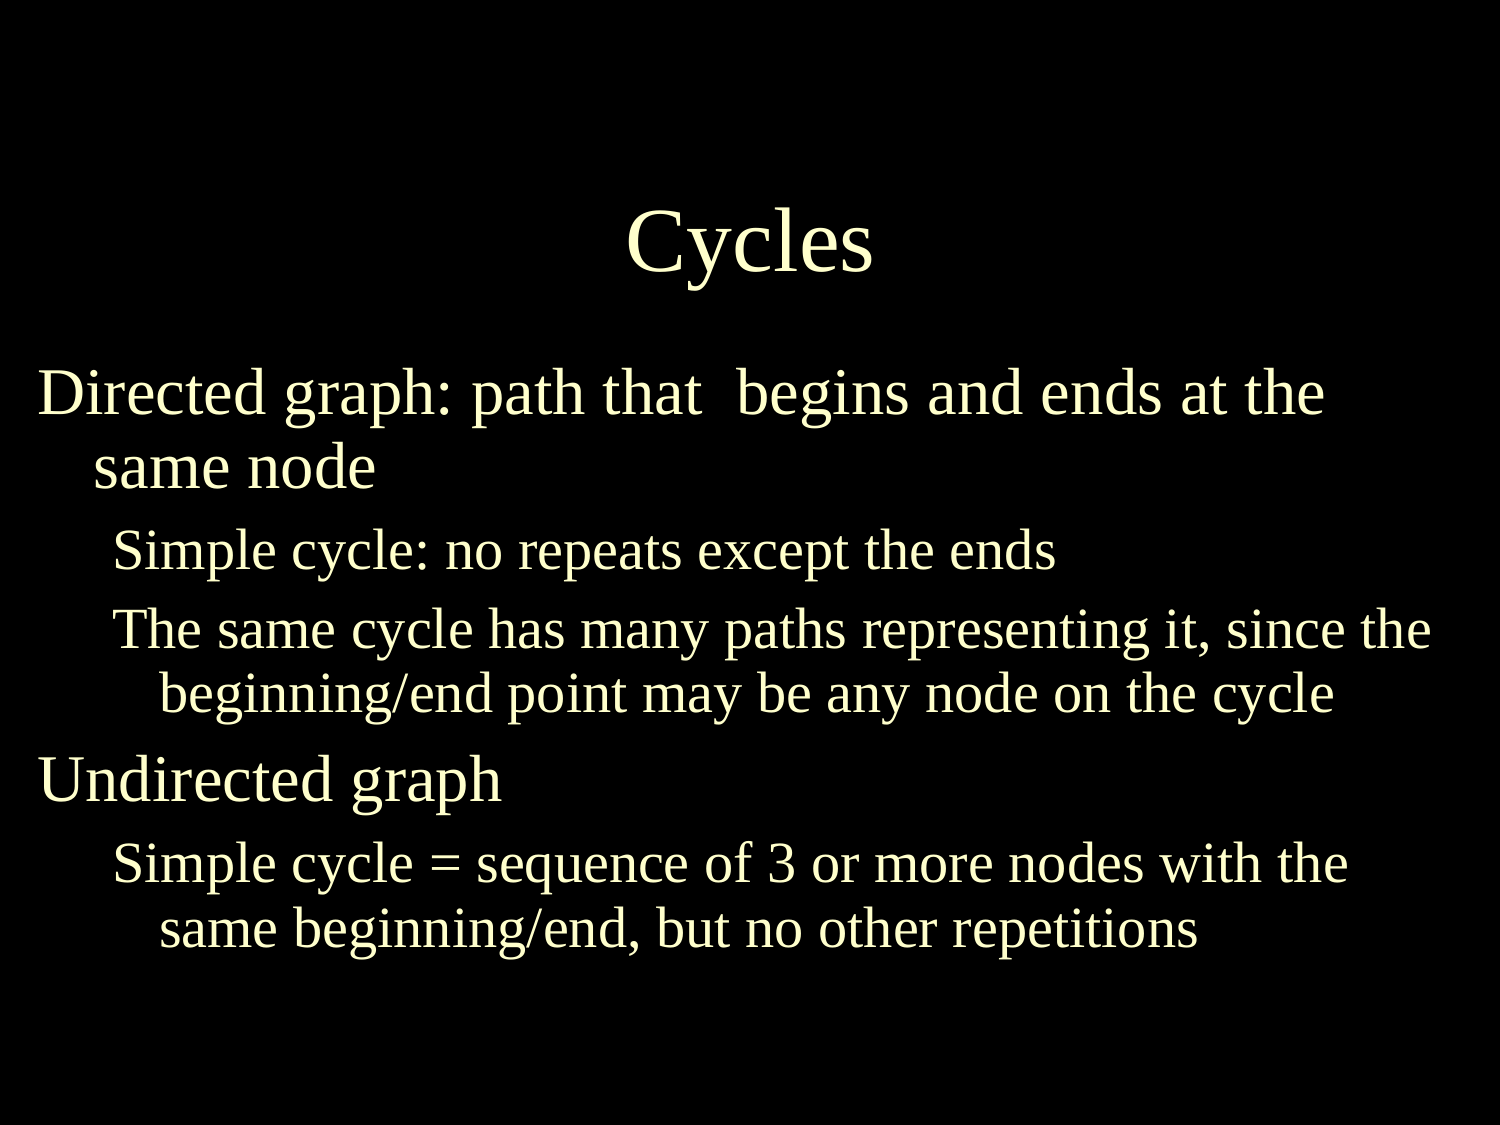

# Cycles
Directed graph: path that begins and ends at the same node
Simple cycle: no repeats except the ends
The same cycle has many paths representing it, since the beginning/end point may be any node on the cycle
Undirected graph
Simple cycle = sequence of 3 or more nodes with the same beginning/end, but no other repetitions